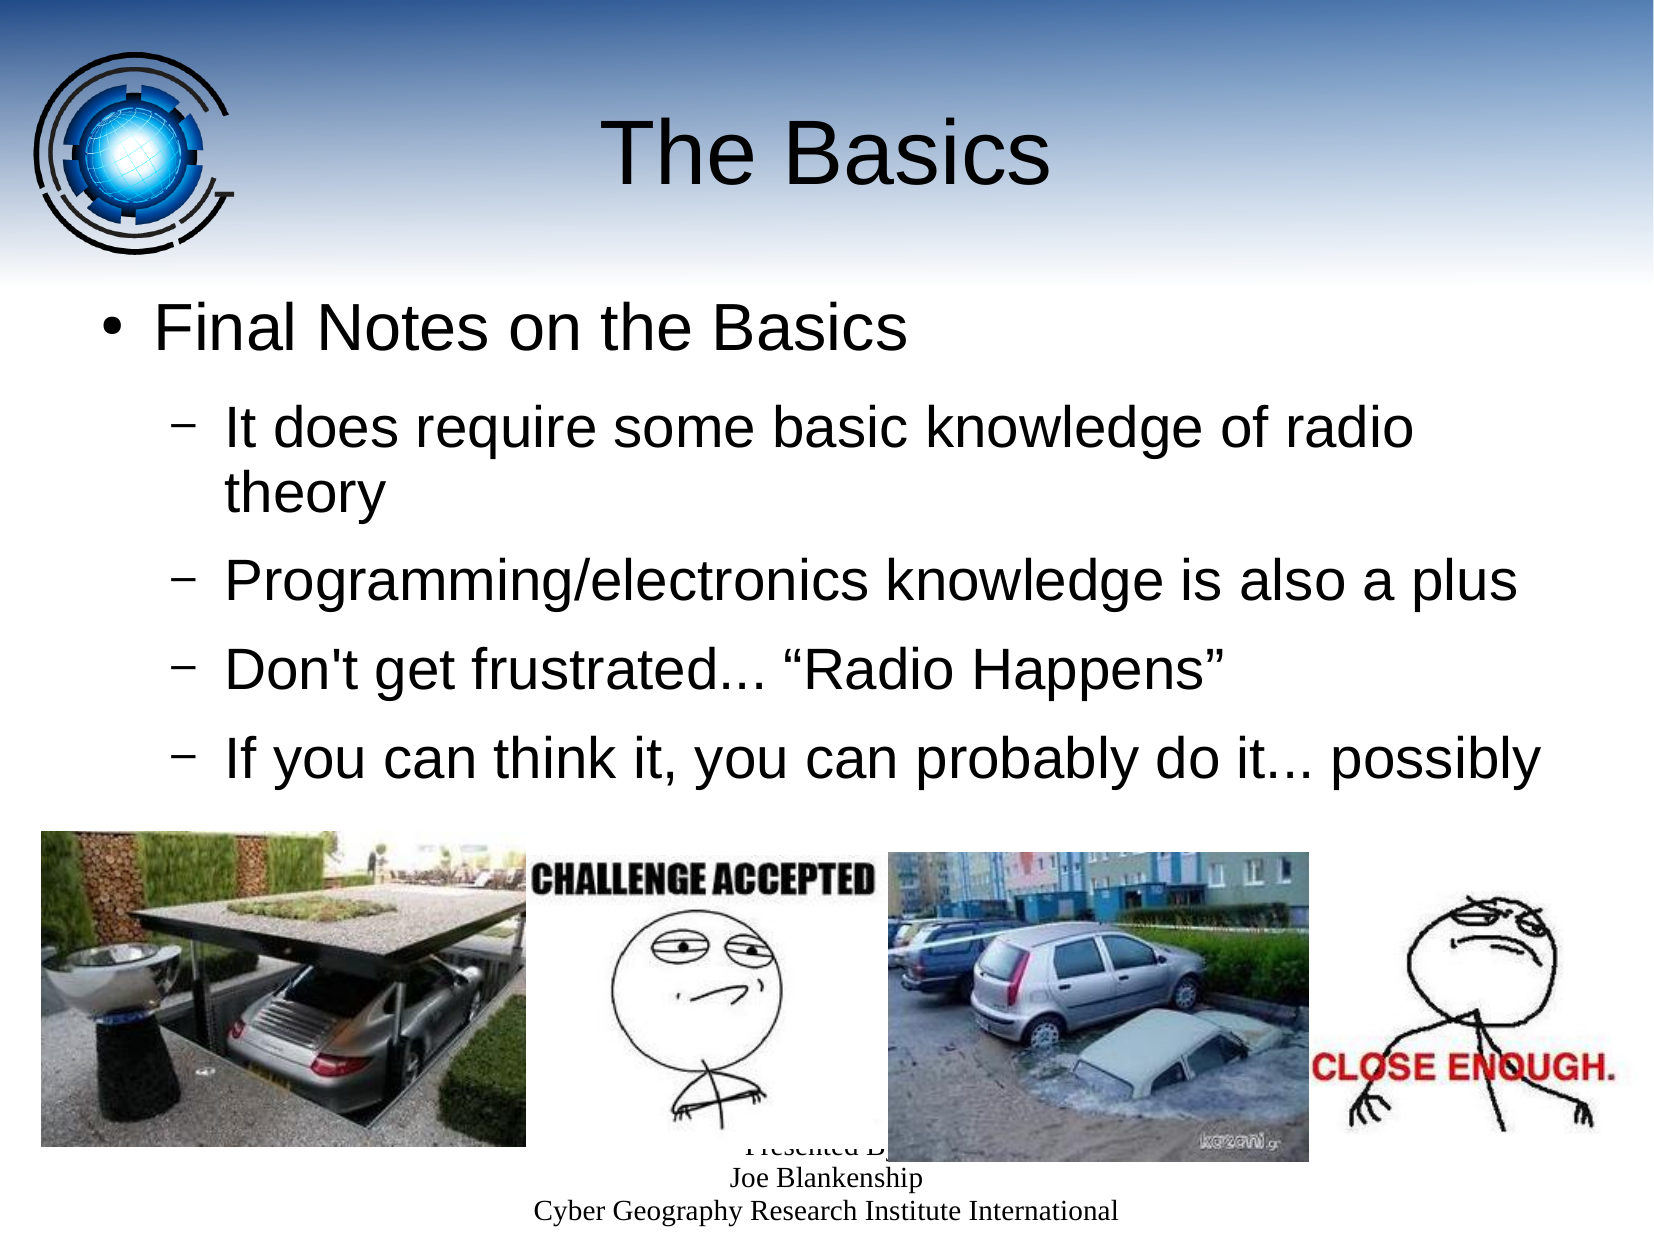

# The Basics
Final Notes on the Basics
It does require some basic knowledge of radio theory
Programming/electronics knowledge is also a plus
Don't get frustrated... “Radio Happens”
If you can think it, you can probably do it... possibly